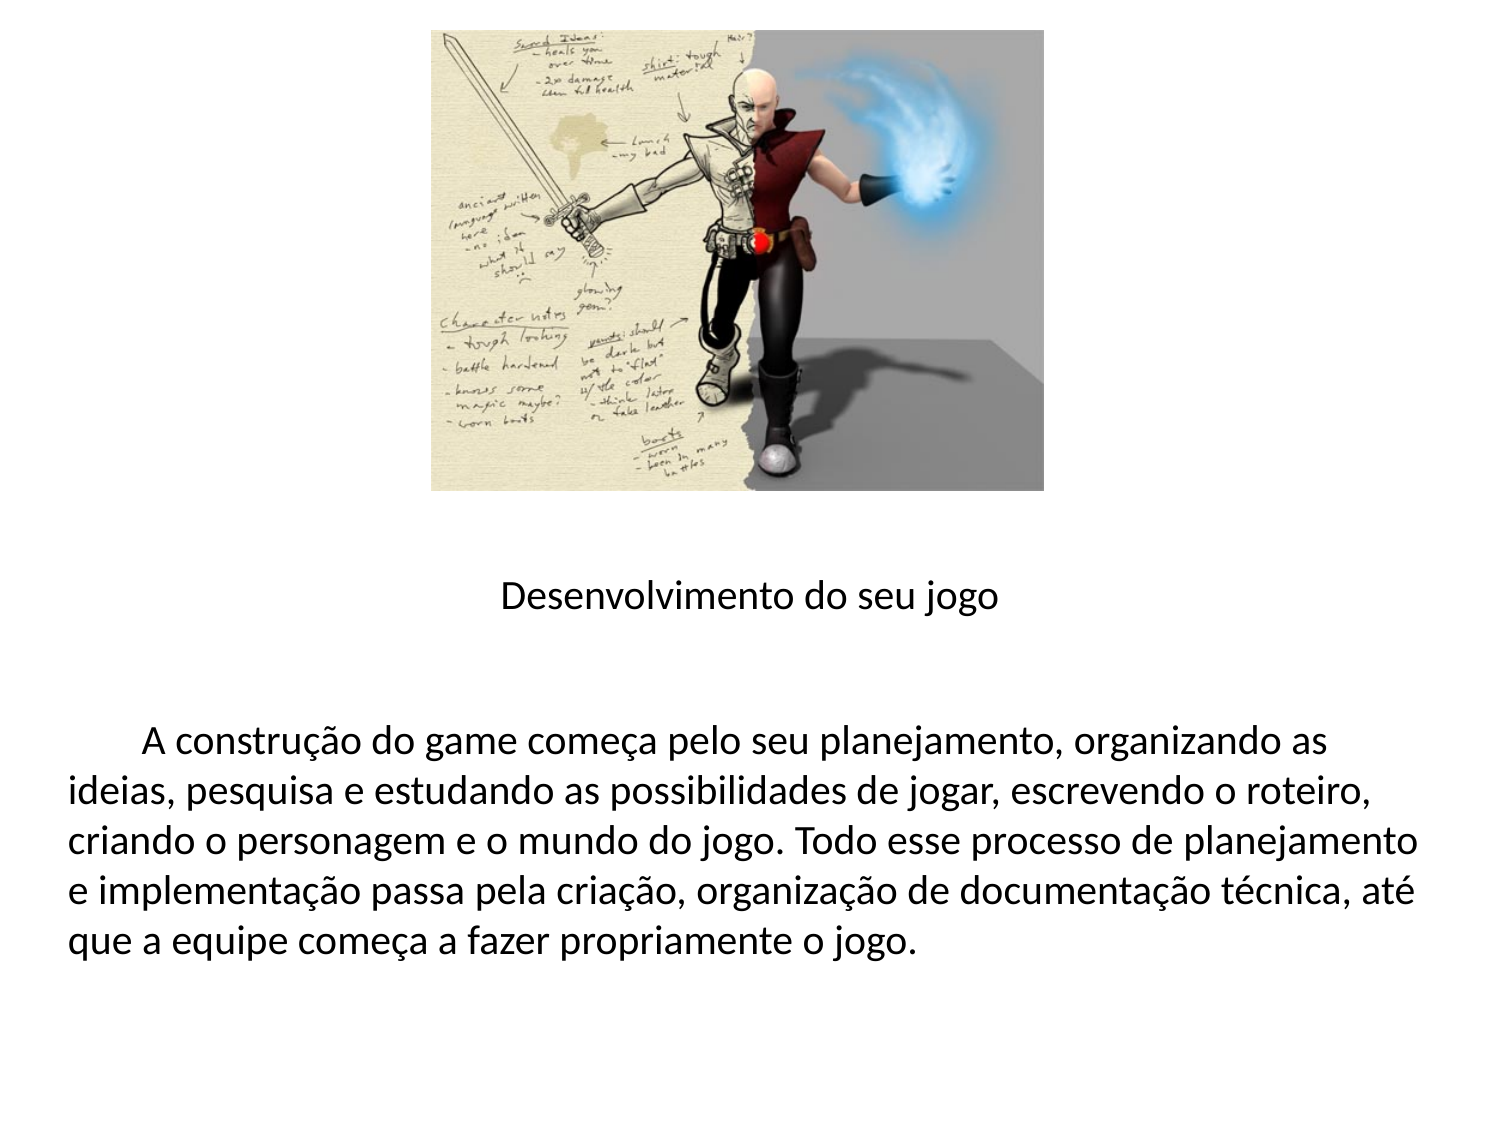

Desenvolvimento do seu jogo
	A construção do game começa pelo seu planejamento, organizando as ideias, pesquisa e estudando as possibilidades de jogar, escrevendo o roteiro, criando o personagem e o mundo do jogo. Todo esse processo de planejamento e implementação passa pela criação, organização de documentação técnica, até que a equipe começa a fazer propriamente o jogo.